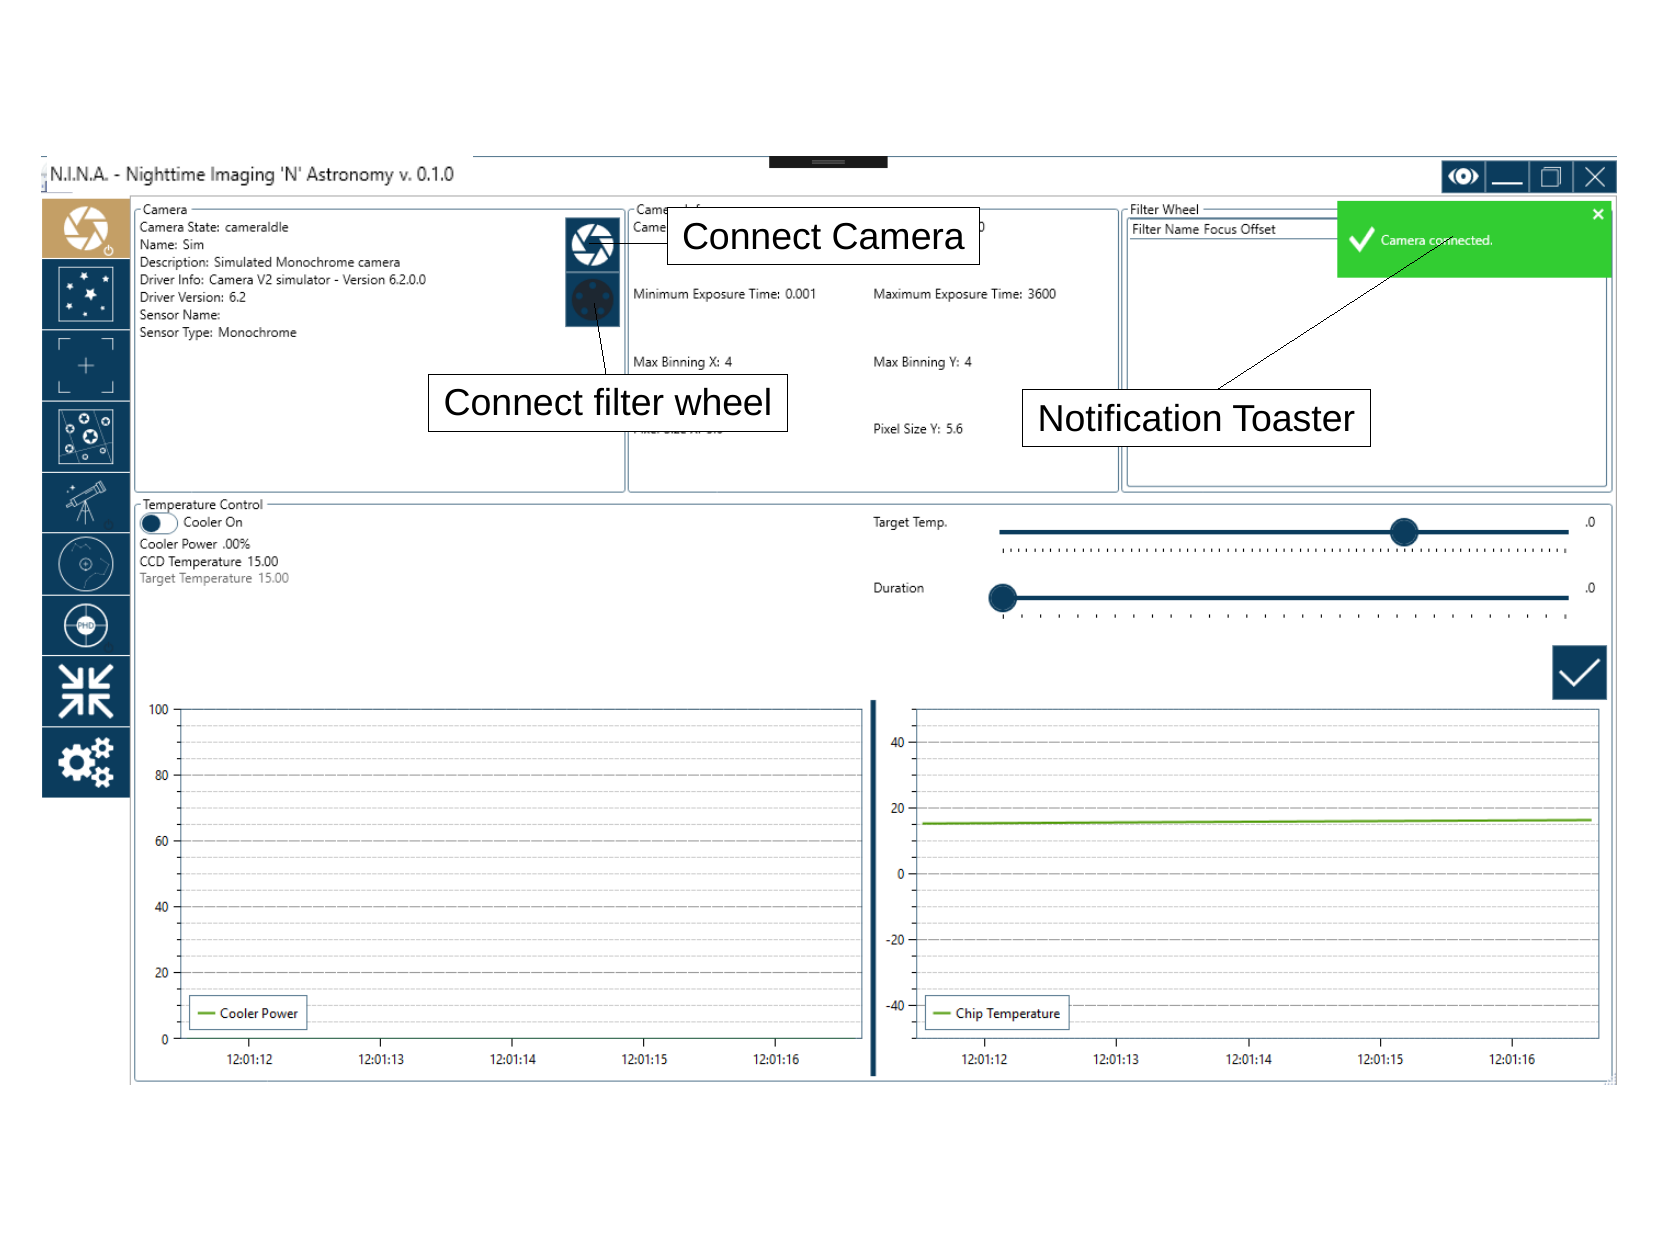

Connect Camera
Connect filter wheel
Notification Toaster